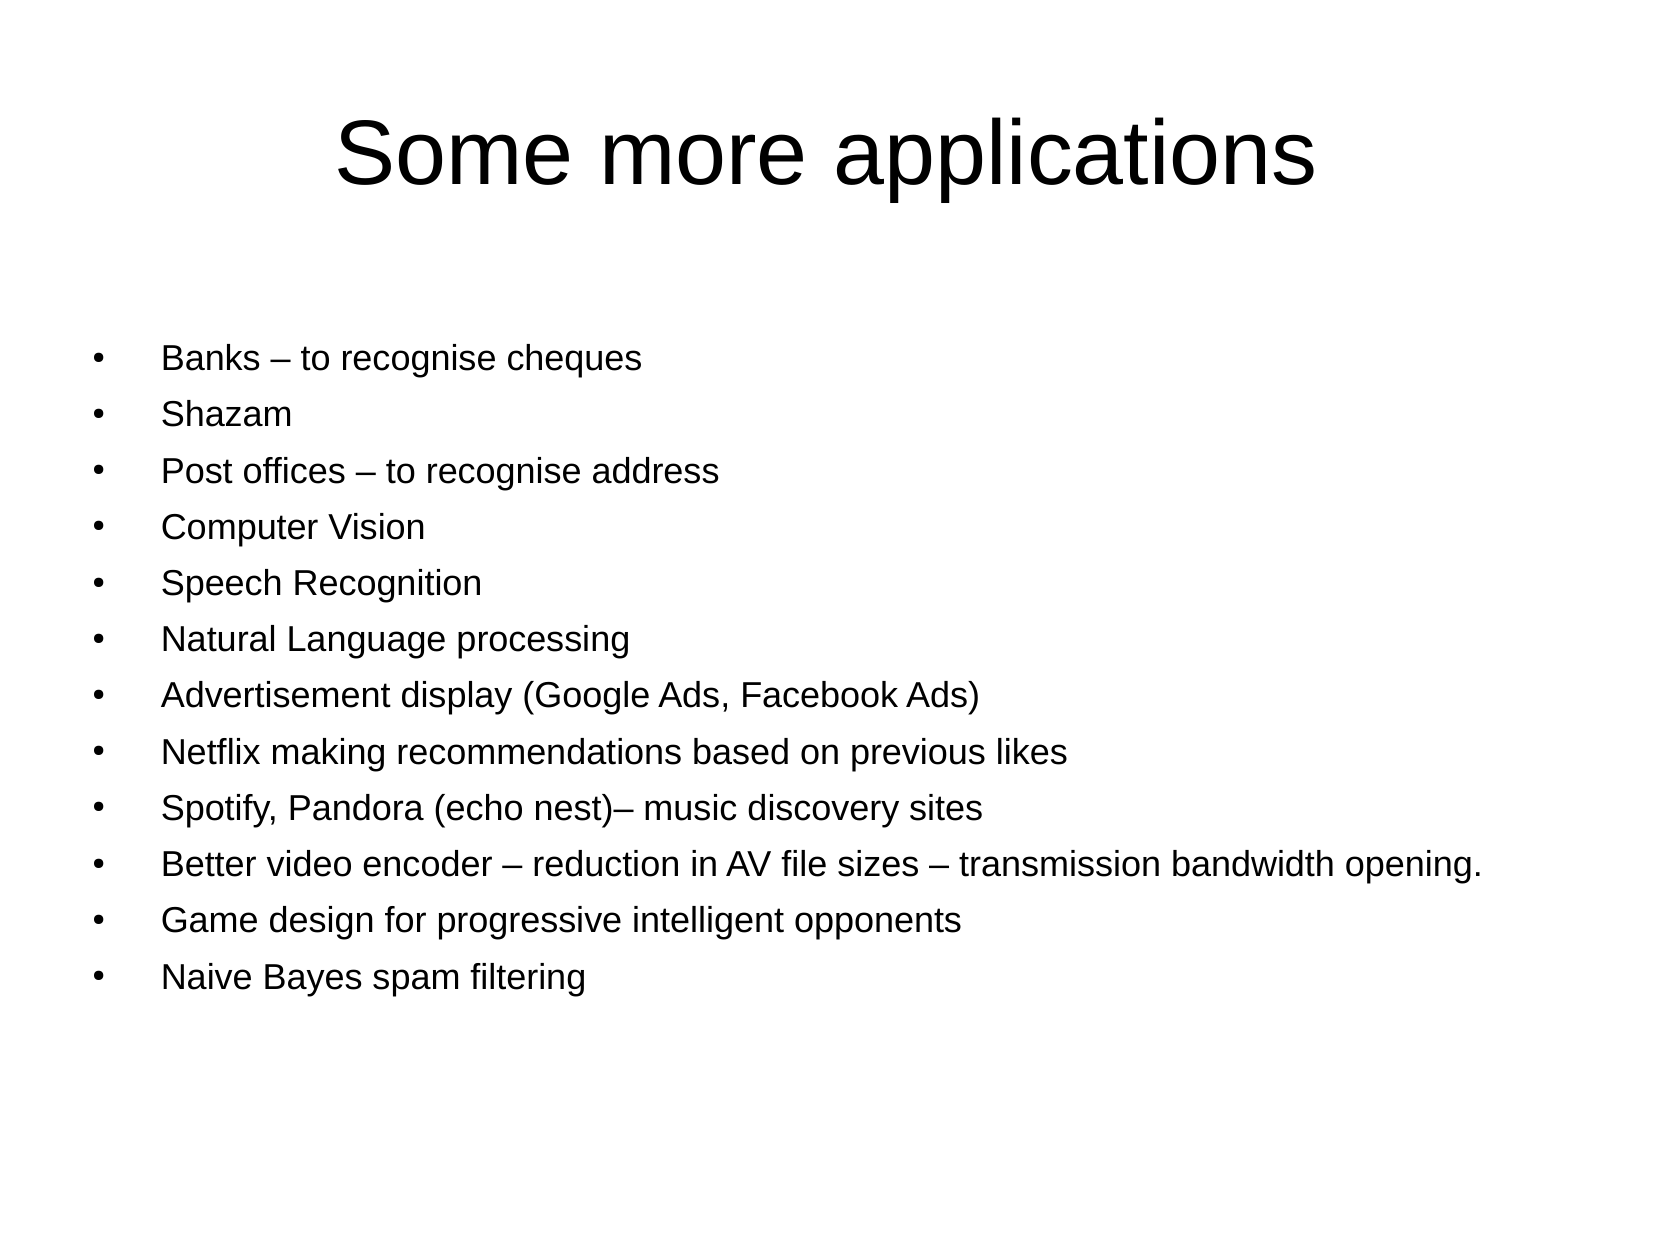

# Some more applications
 Banks – to recognise cheques
 Shazam
 Post offices – to recognise address
 Computer Vision
 Speech Recognition
 Natural Language processing
 Advertisement display (Google Ads, Facebook Ads)
 Netflix making recommendations based on previous likes
 Spotify, Pandora (echo nest)– music discovery sites
 Better video encoder – reduction in AV file sizes – transmission bandwidth opening.
 Game design for progressive intelligent opponents
 Naive Bayes spam filtering